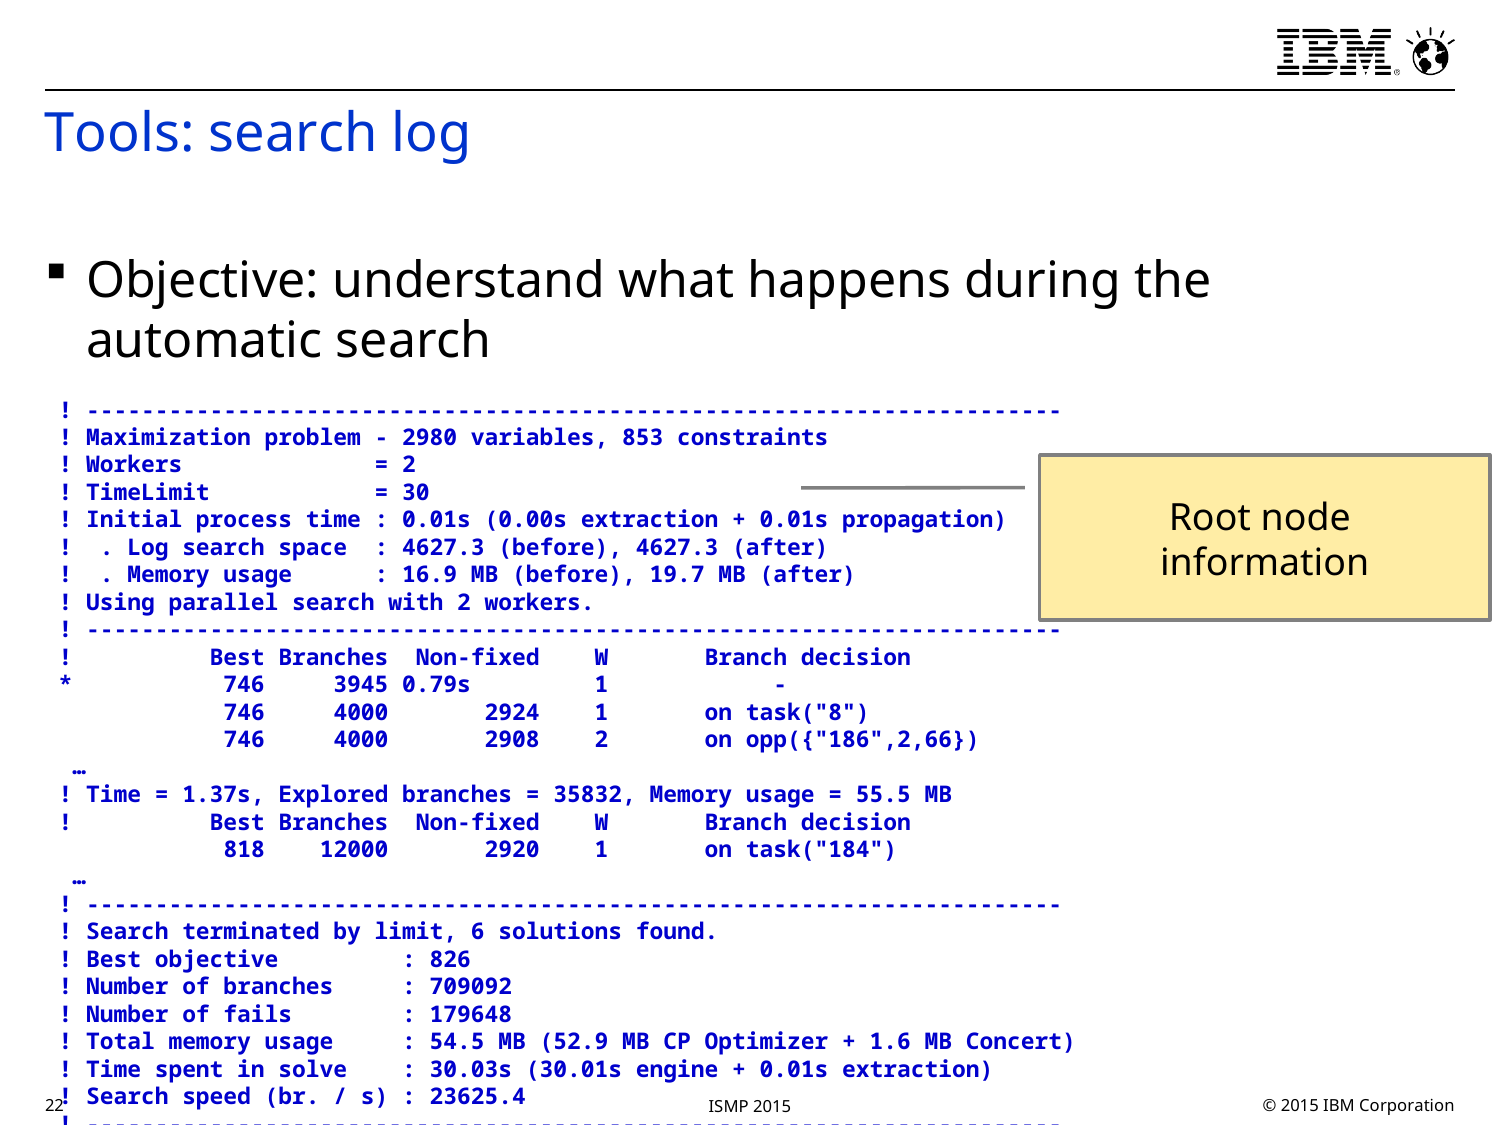

# Tools: search log
Objective: understand what happens during the automatic search
 ! -----------------------------------------------------------------------
 ! Maximization problem - 2980 variables, 853 constraints
 ! Workers = 2
 ! TimeLimit = 30
 ! Initial process time : 0.01s (0.00s extraction + 0.01s propagation)
 ! . Log search space : 4627.3 (before), 4627.3 (after)
 ! . Memory usage : 16.9 MB (before), 19.7 MB (after)
 ! Using parallel search with 2 workers.
 ! -----------------------------------------------------------------------
 ! Best Branches Non-fixed W Branch decision
 * 746 3945 0.79s 1 -
 746 4000 2924 1 on task("8")
 746 4000 2908 2 on opp({"186",2,66})
 …
 ! Time = 1.37s, Explored branches = 35832, Memory usage = 55.5 MB
 ! Best Branches Non-fixed W Branch decision
 818 12000 2920 1 on task("184")
 …
 ! -----------------------------------------------------------------------
 ! Search terminated by limit, 6 solutions found.
 ! Best objective : 826
 ! Number of branches : 709092
 ! Number of fails : 179648
 ! Total memory usage : 54.5 MB (52.9 MB CP Optimizer + 1.6 MB Concert)
 ! Time spent in solve : 30.03s (30.01s engine + 0.01s extraction)
 ! Search speed (br. / s) : 23625.4
 ! -----------------------------------------------------------------------
Root node
information
22